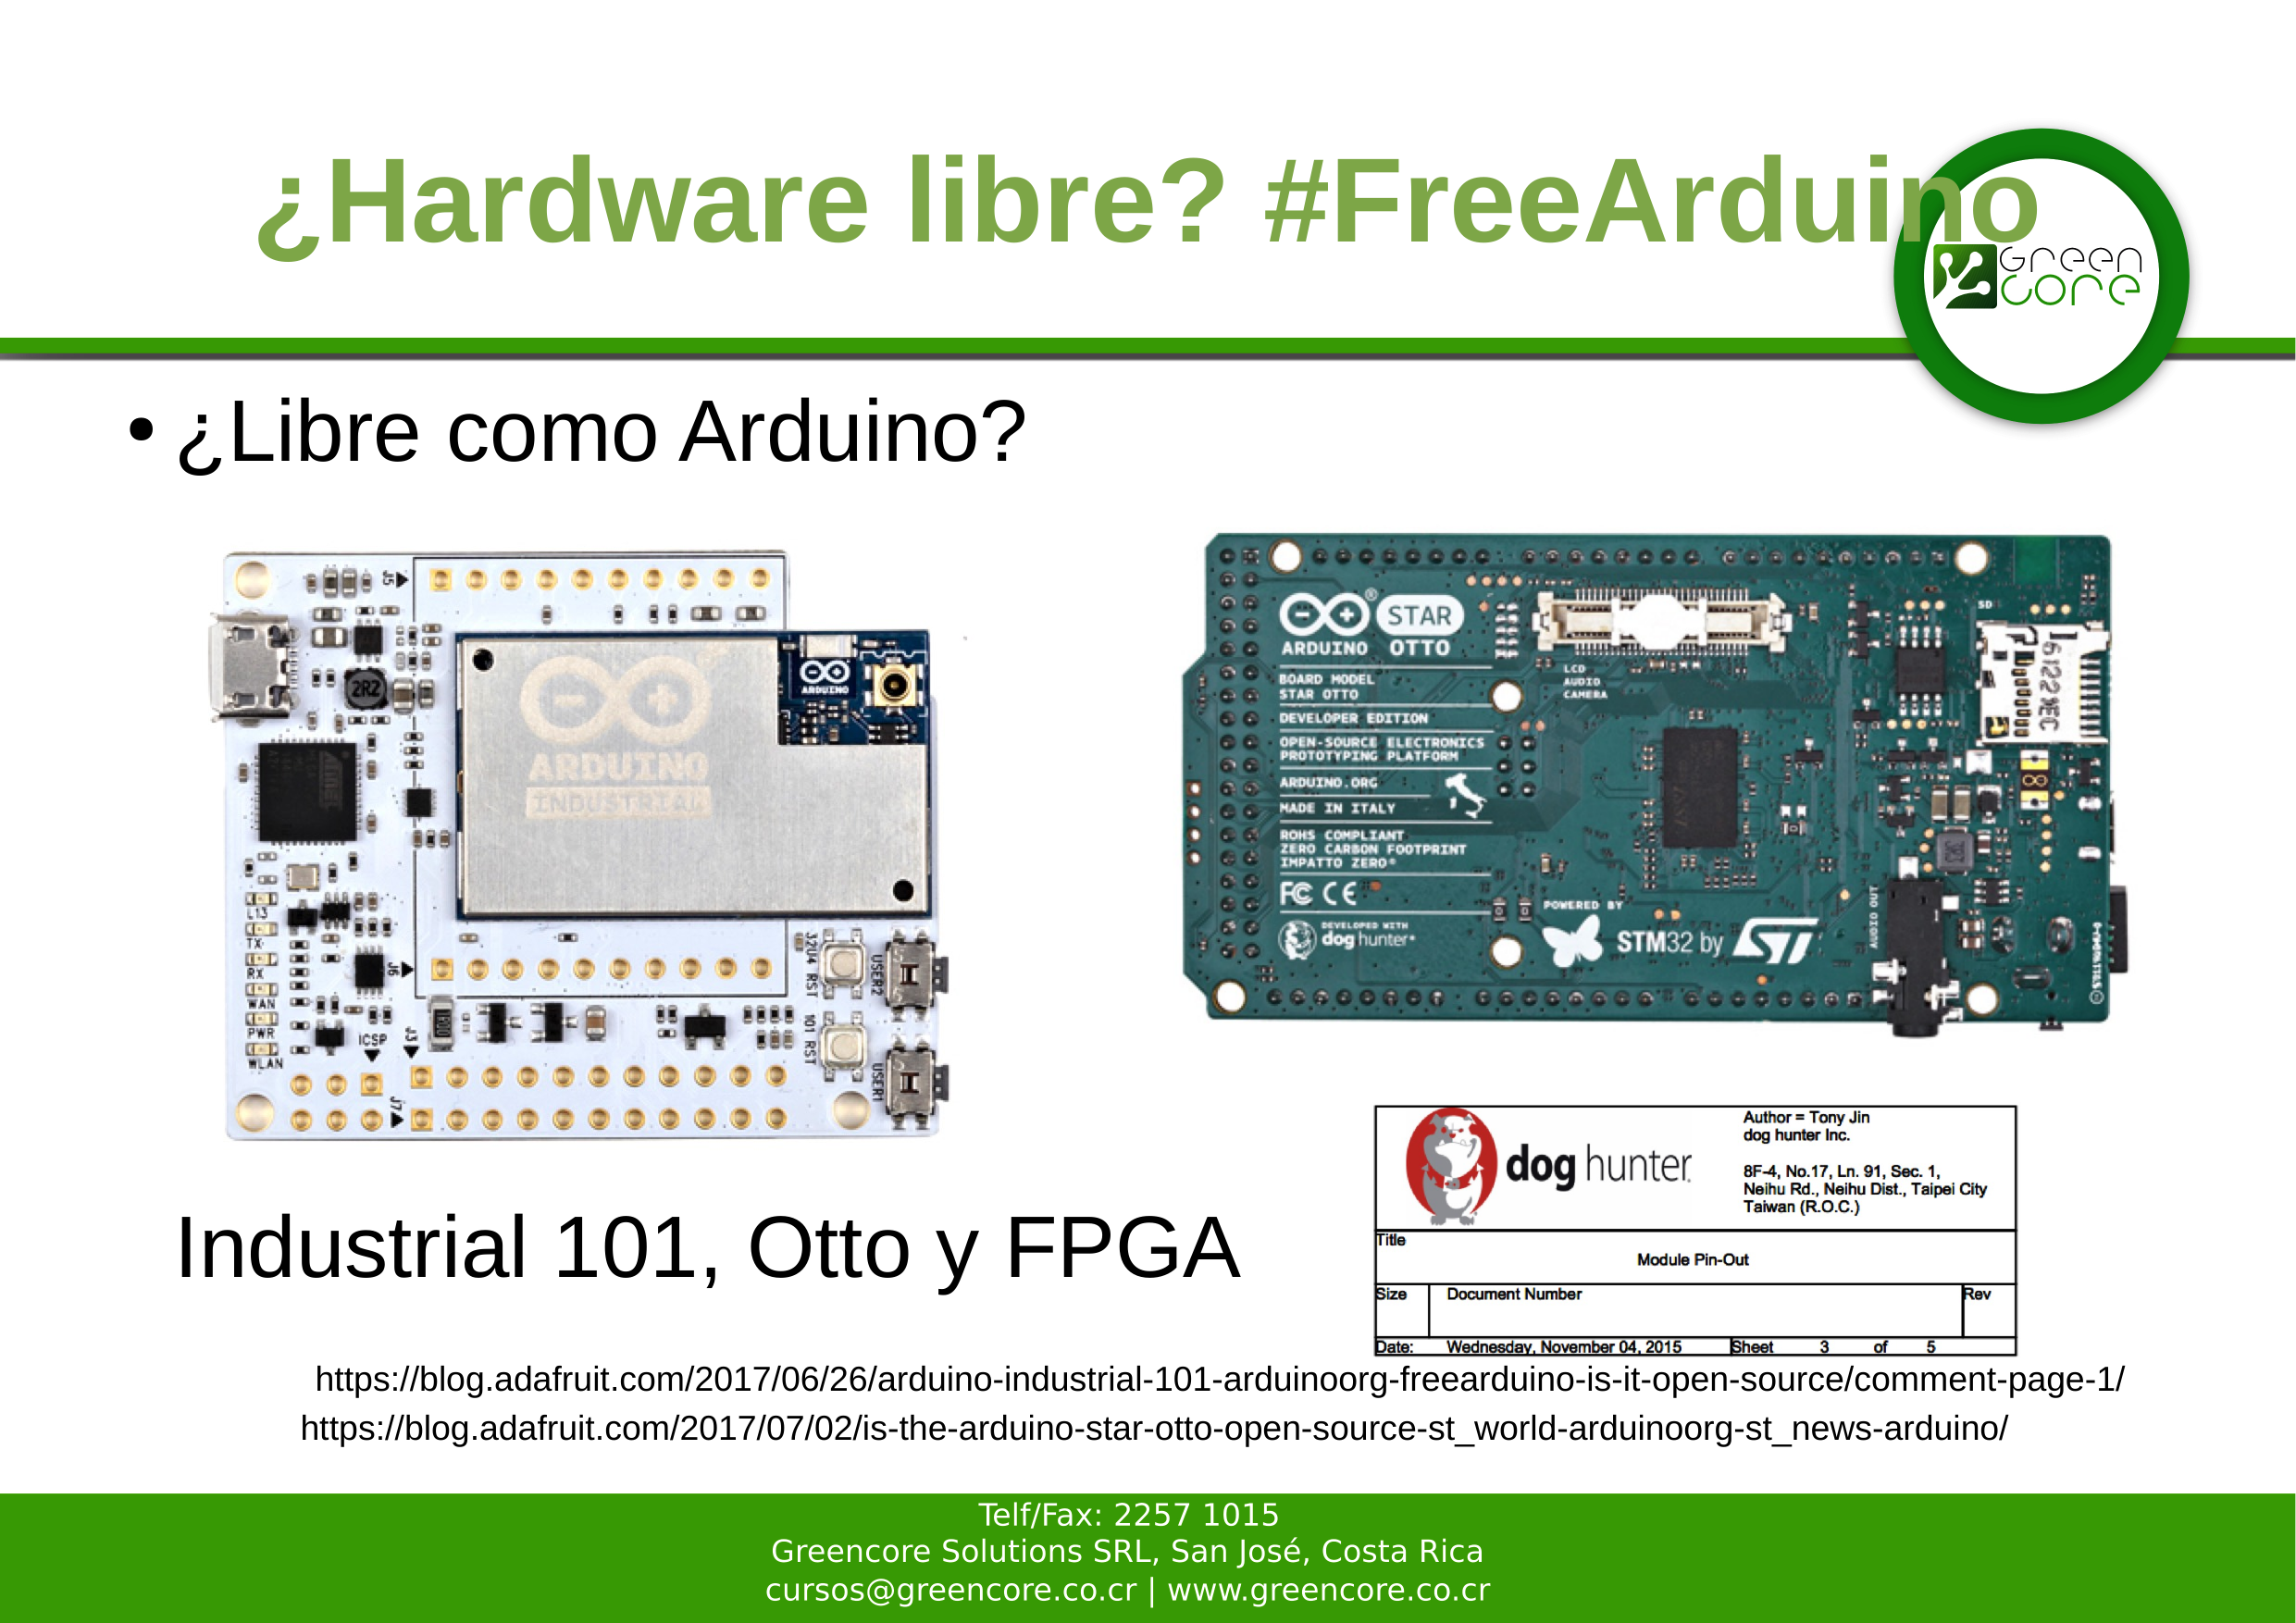

# ¿Hardware libre? #FreeArduino
¿Libre como Arduino?
Industrial 101, Otto y FPGA
https://blog.adafruit.com/2017/06/26/arduino-industrial-101-arduinoorg-freearduino-is-it-open-source/comment-page-1/
https://blog.adafruit.com/2017/07/02/is-the-arduino-star-otto-open-source-st_world-arduinoorg-st_news-arduino/